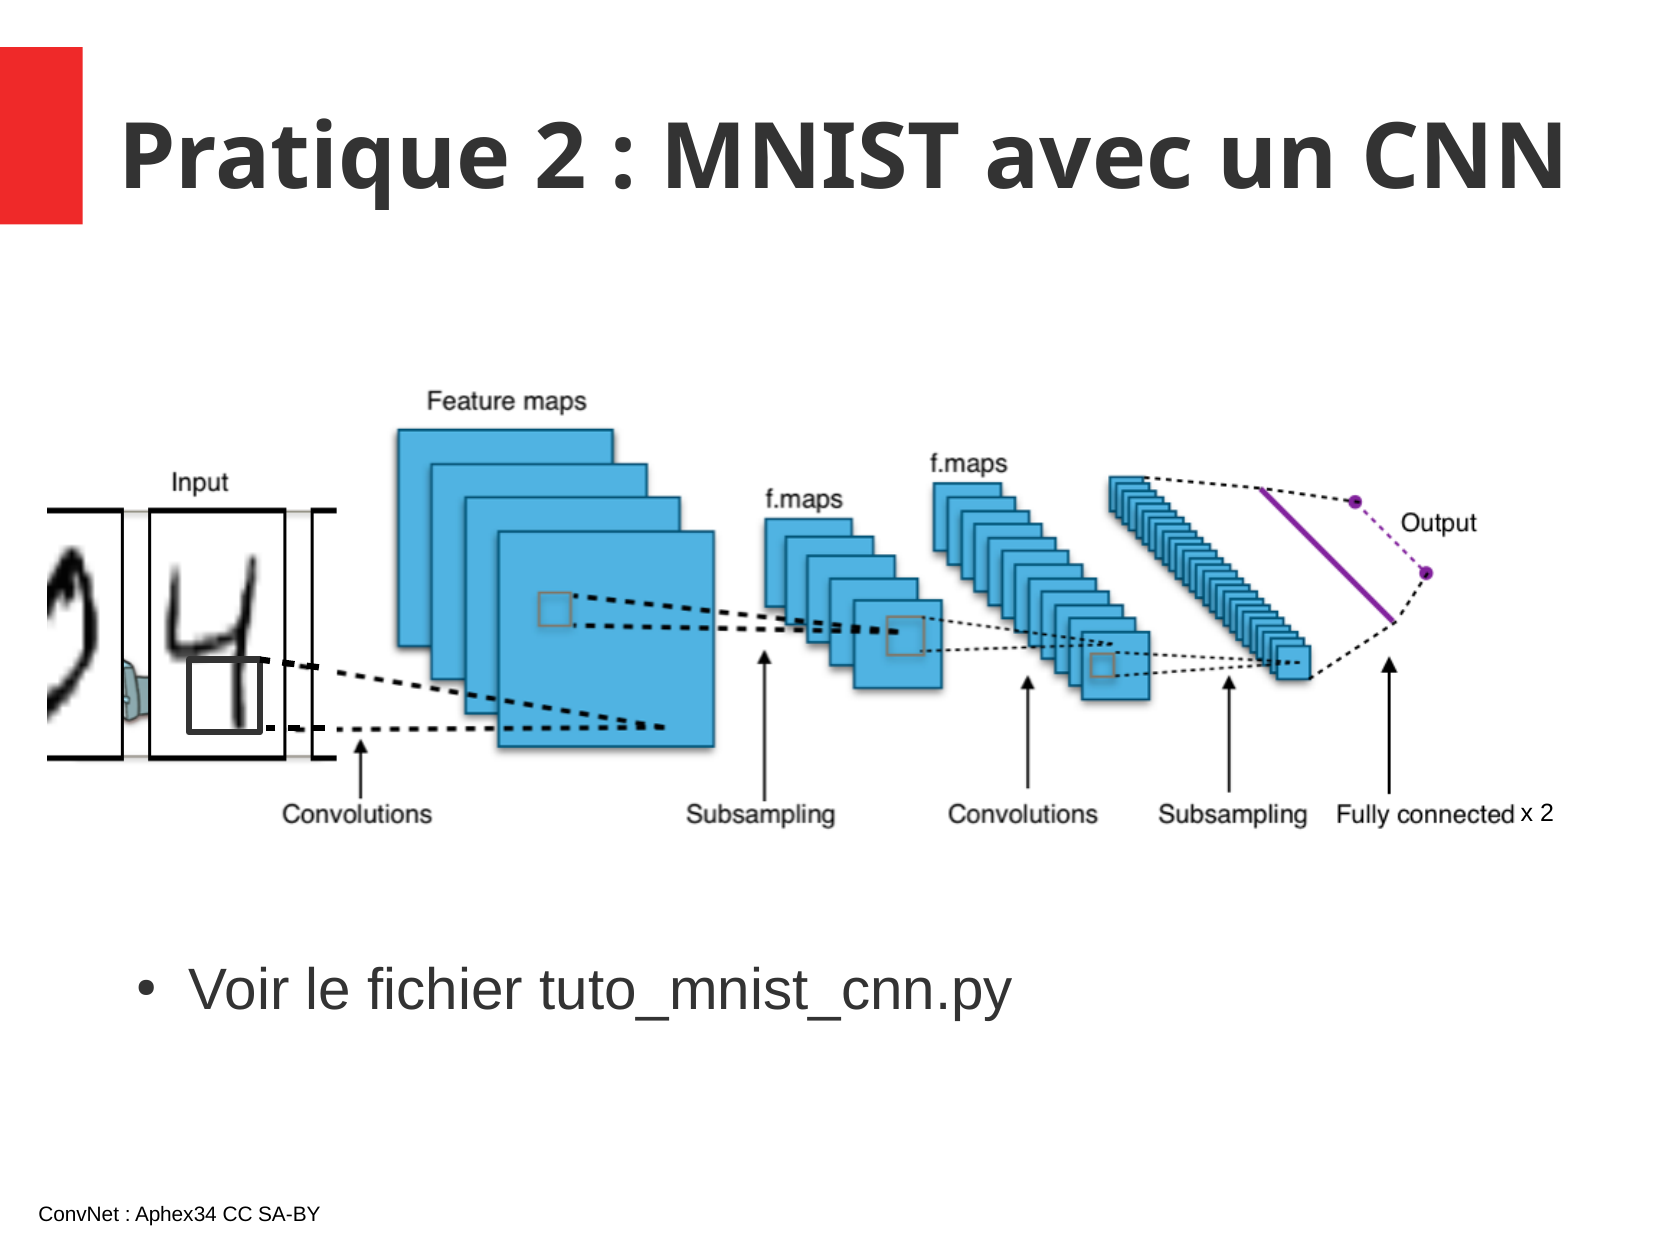

# Pratique 2 : MNIST avec un CNN
x 2
Voir le fichier tuto_mnist_cnn.py
ConvNet : Aphex34 CC SA-BY